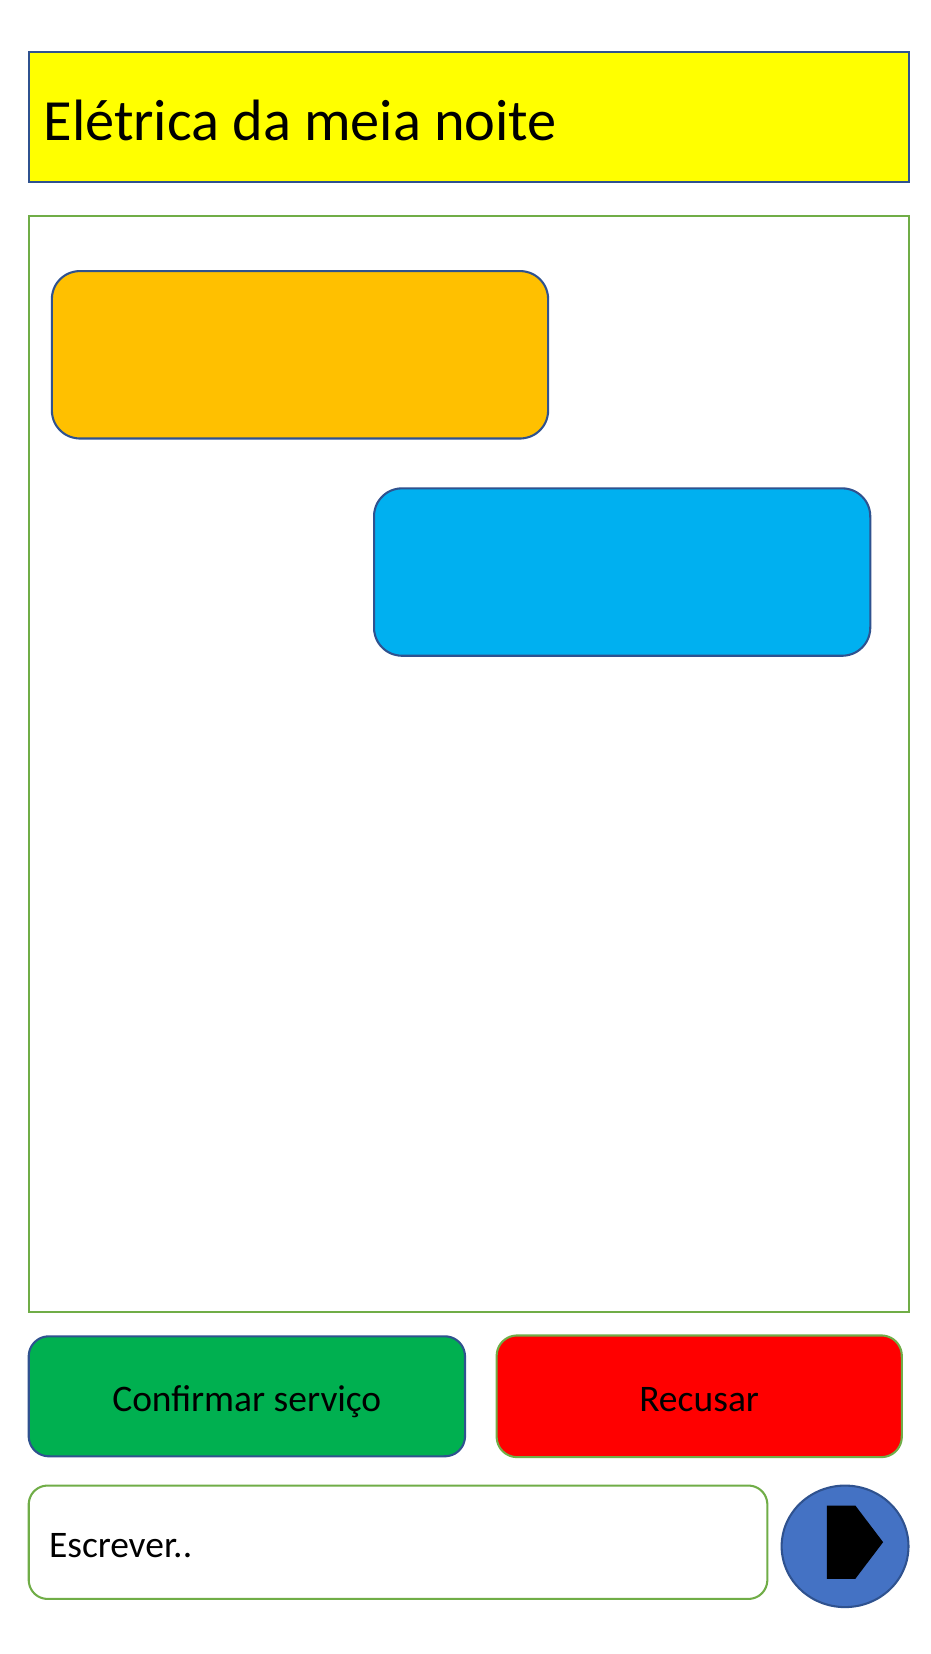

Elétrica da meia noite
Recusar
Confirmar serviço
Escrever..